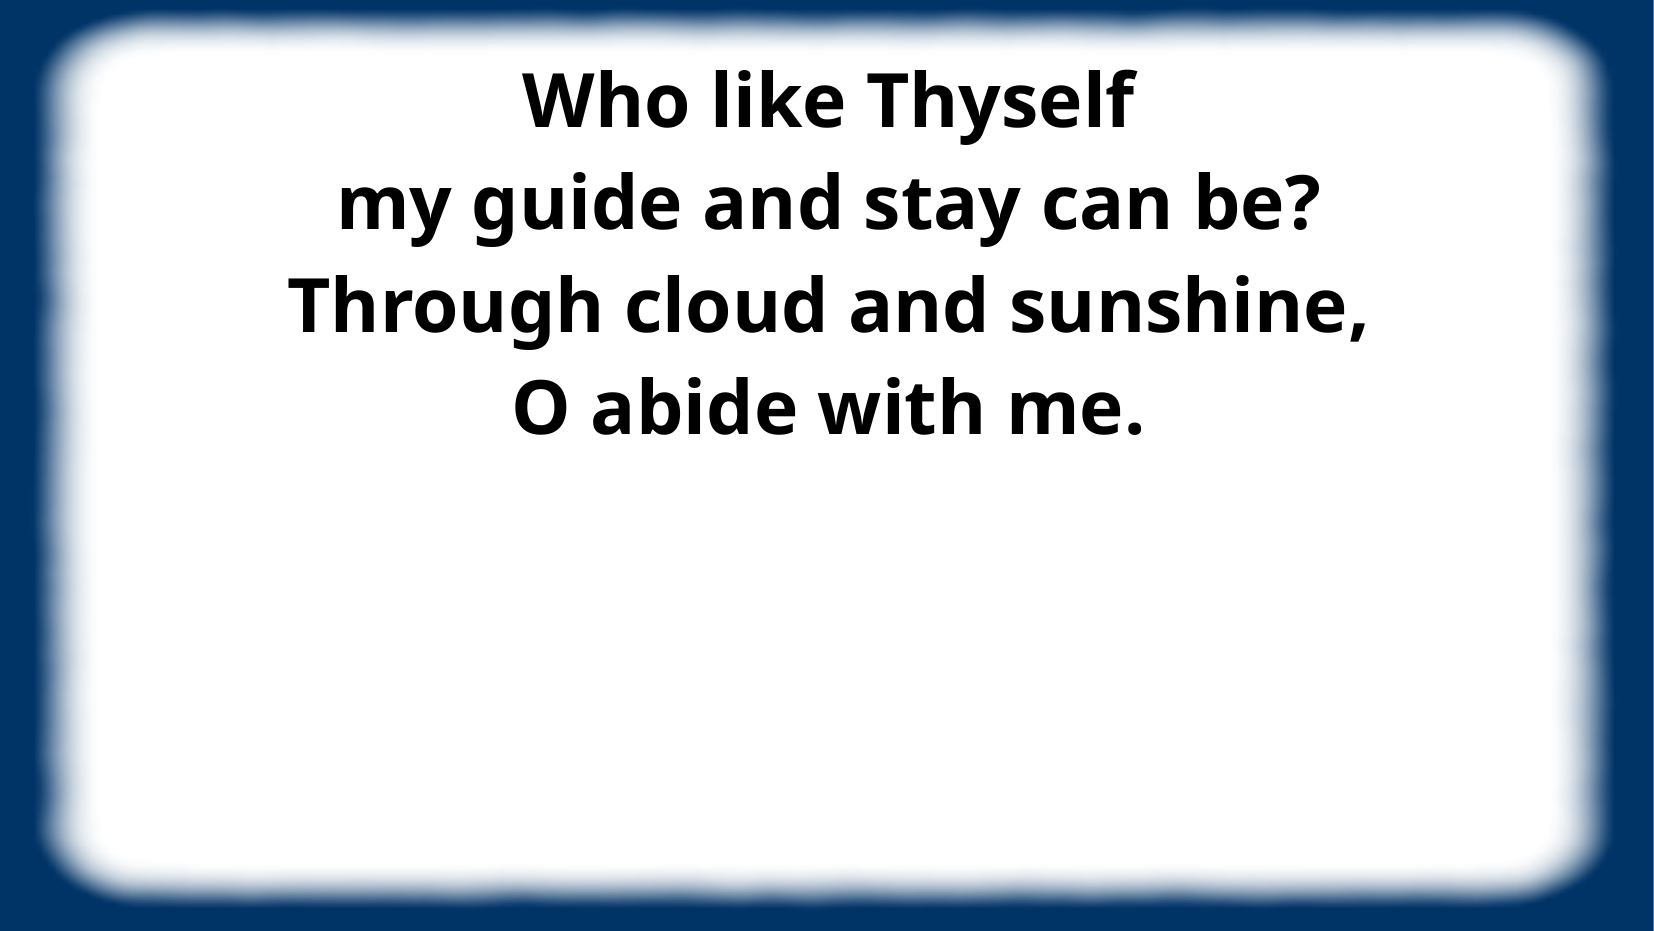

Who like Thyself
my guide and stay can be?
Through cloud and sunshine,
O abide with me.